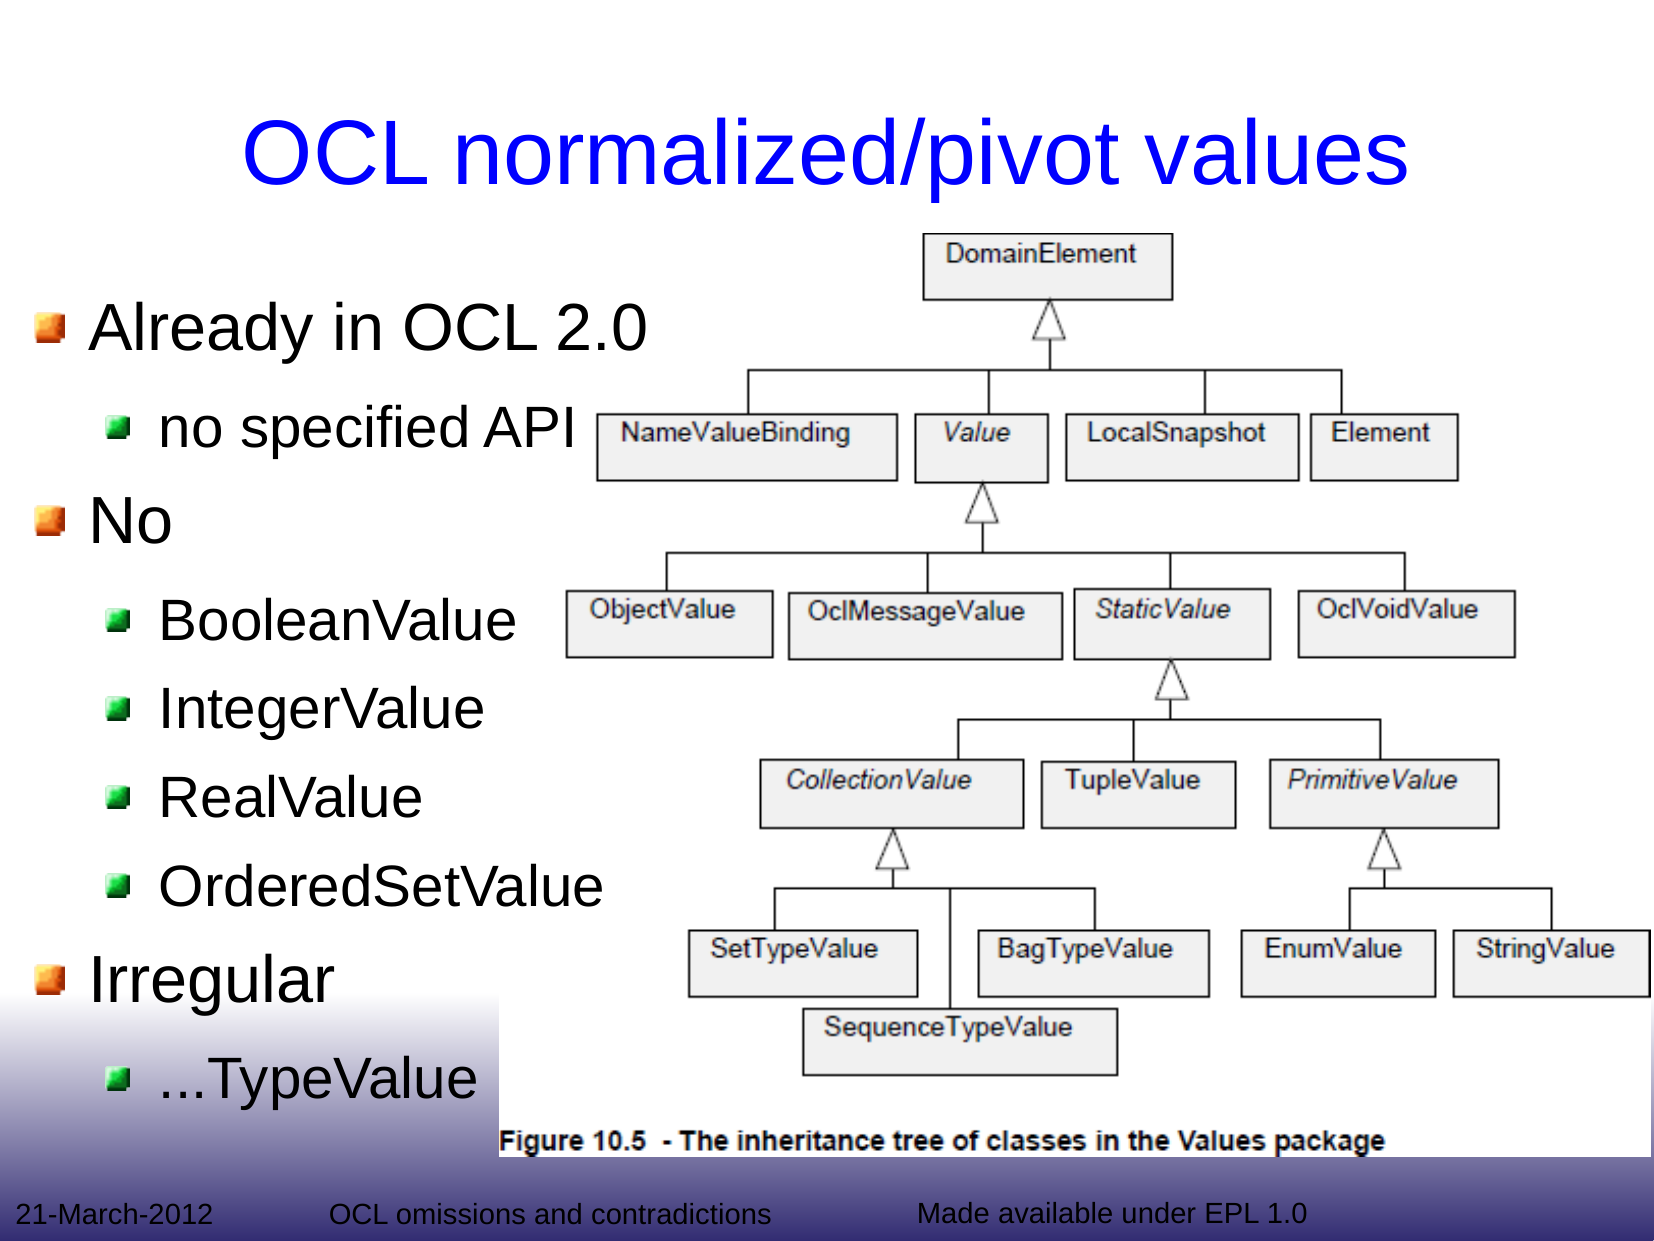

# OCL normalized/pivot values
Already in OCL 2.0
no specified API
No
BooleanValue
IntegerValue
RealValue
OrderedSetValue
Irregular
...TypeValue
21-March-2012
OCL omissions and contradictions